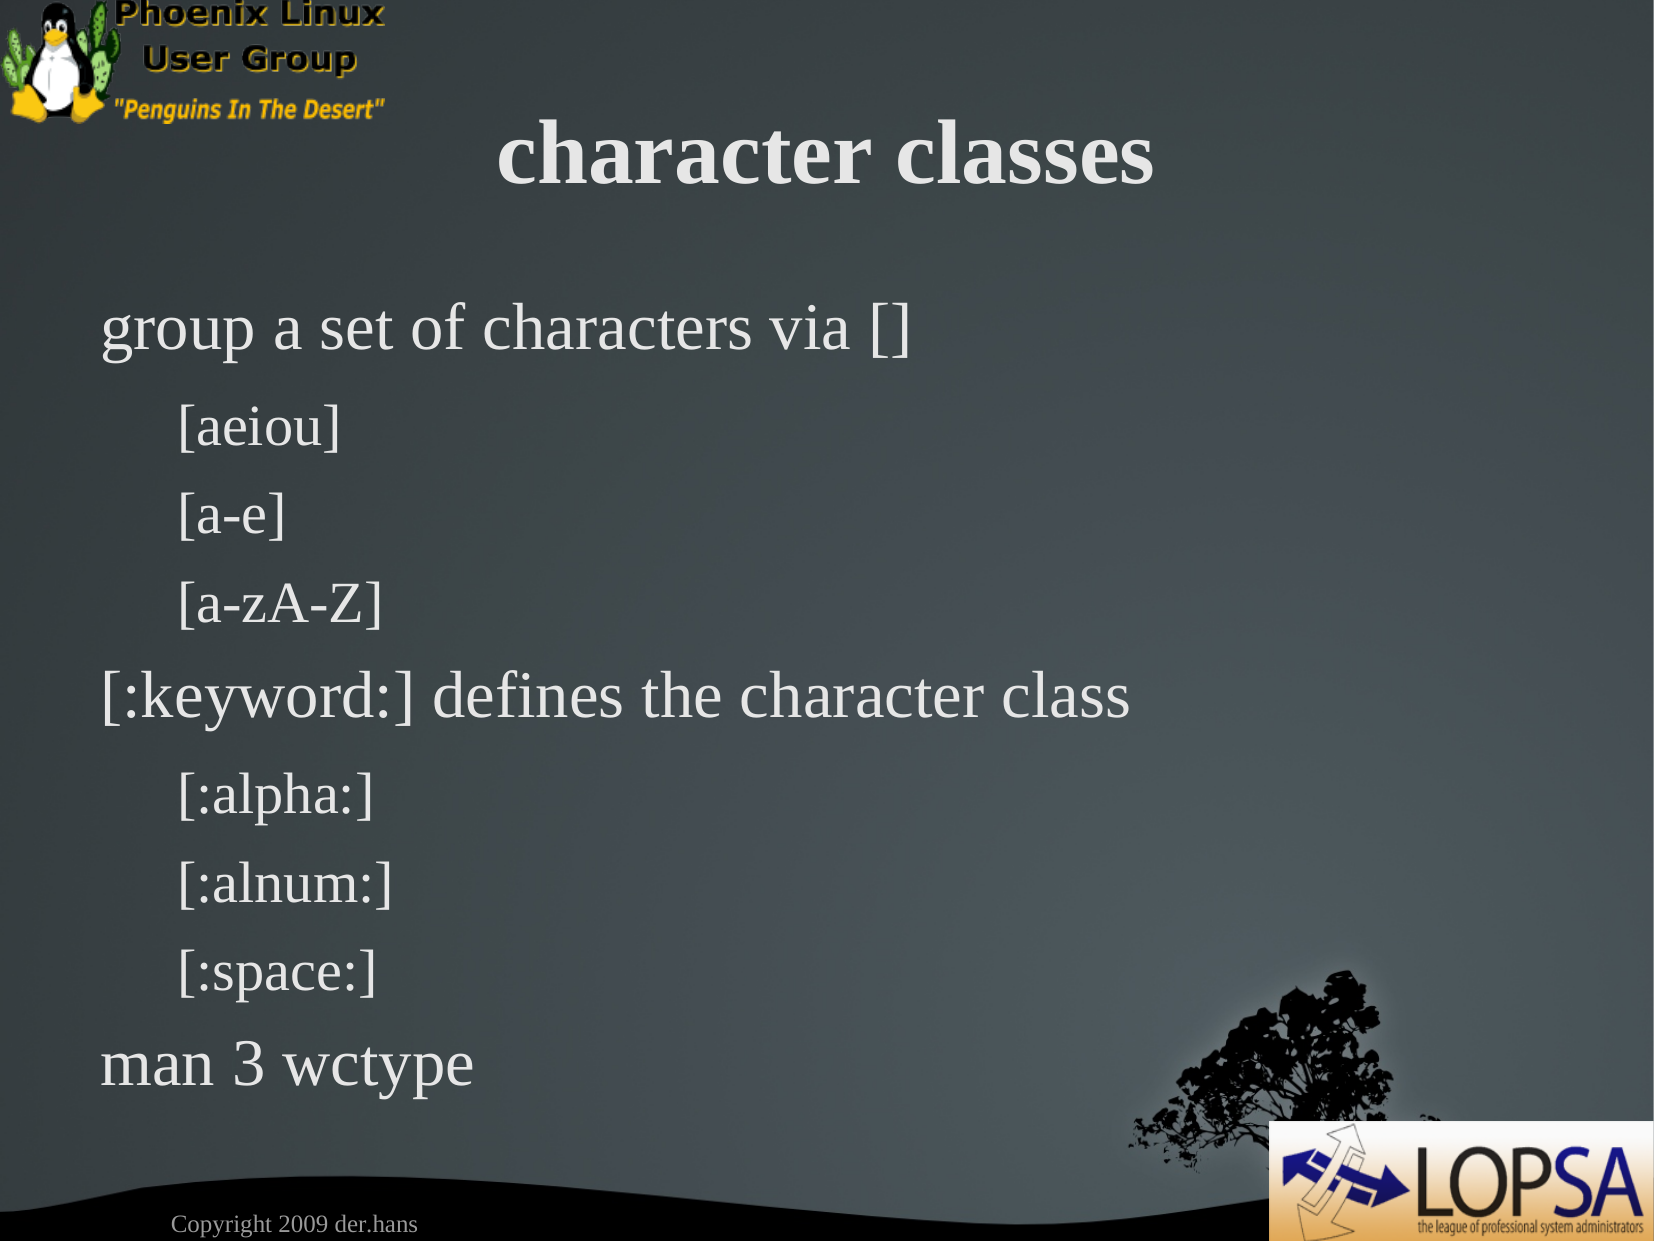

# character classes
group a set of characters via []
[aeiou]
[a-e]
[a-zA-Z]
[:keyword:] defines the character class
[:alpha:]
[:alnum:]
[:space:]
man 3 wctype